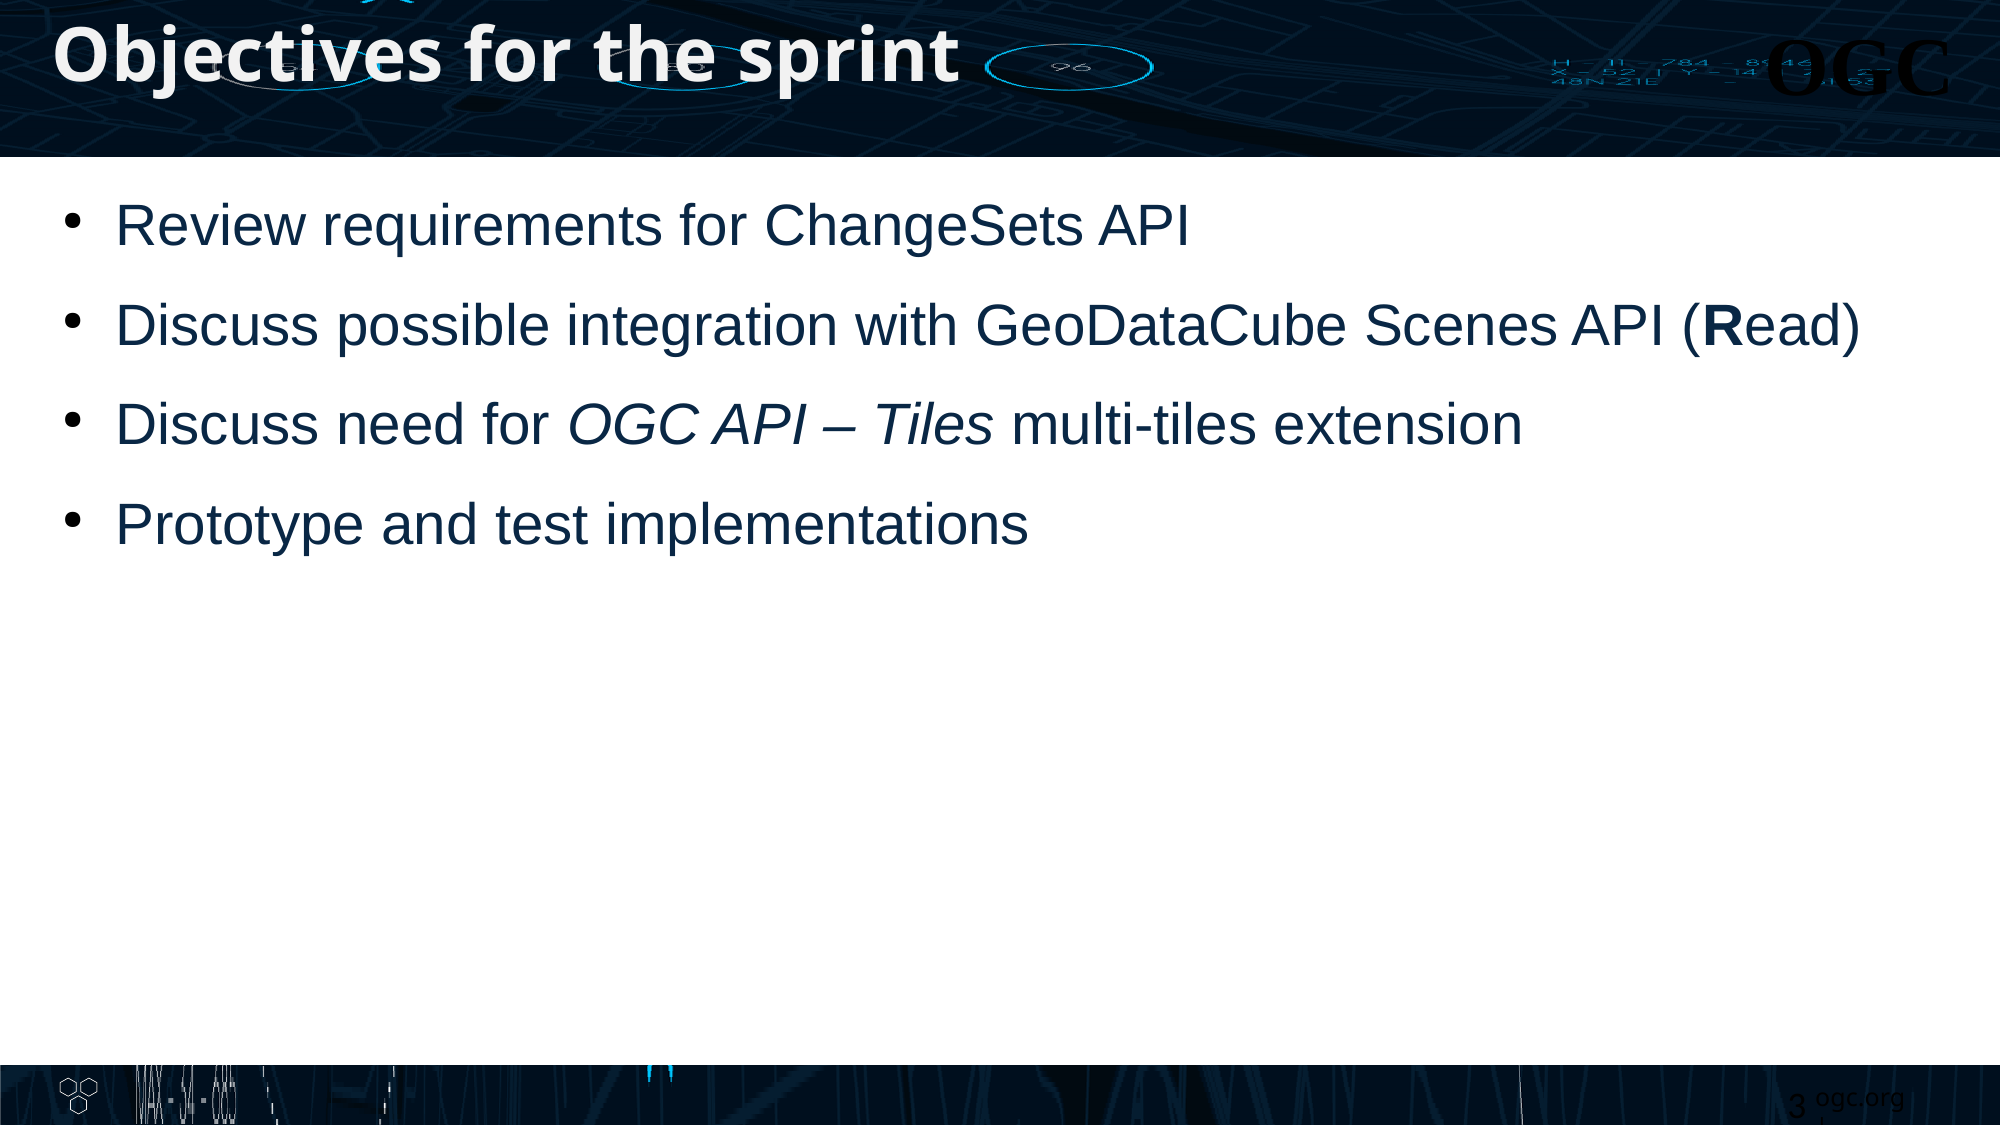

Objectives for the sprint
# Review requirements for ChangeSets API
Discuss possible integration with GeoDataCube Scenes API (Read)
Discuss need for OGC API – Tiles multi-tiles extension
Prototype and test implementations